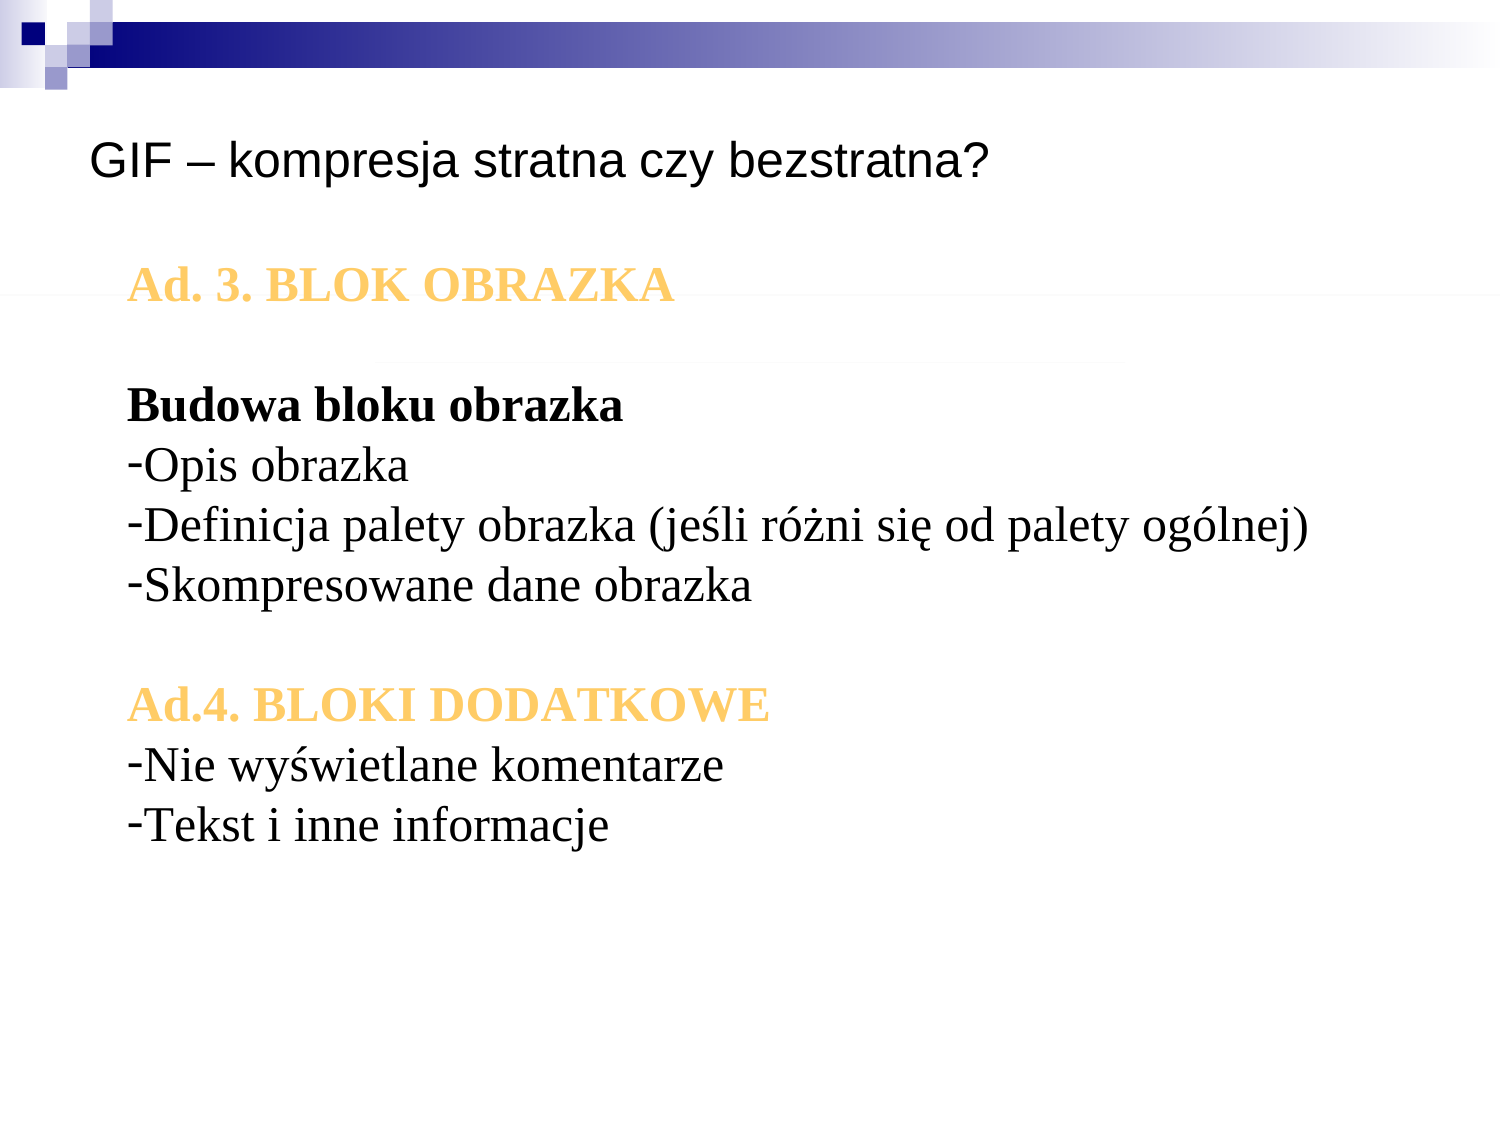

# GIF – kompresja stratna czy bezstratna?
Ad. 3. BLOK OBRAZKA
Budowa bloku obrazka
Opis obrazka
Definicja palety obrazka (jeśli różni się od palety ogólnej)
Skompresowane dane obrazka
Ad.4. BLOKI DODATKOWE
Nie wyświetlane komentarze
Tekst i inne informacje